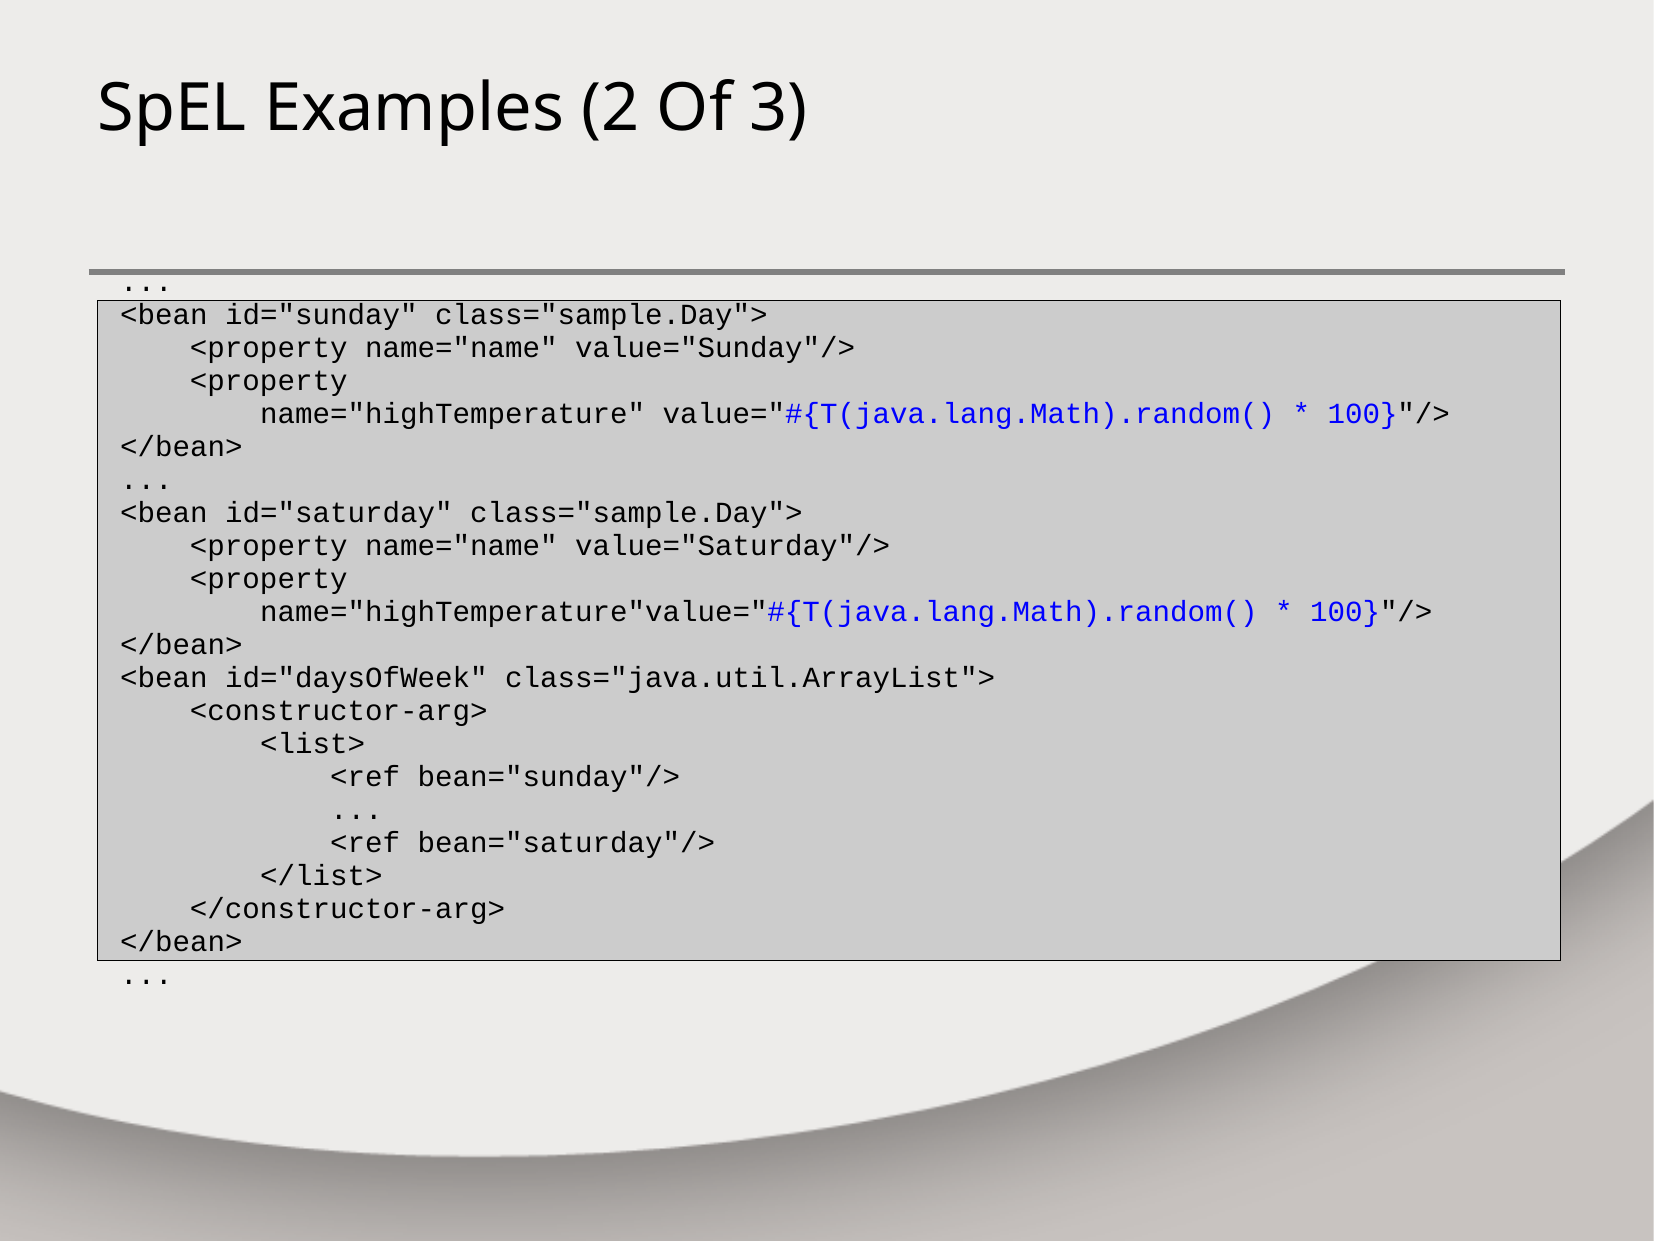

# SpEL Examples (2 Of 3)
...
<bean id="sunday" class="sample.Day">
 <property name="name" value="Sunday"/>
 <property
 name="highTemperature" value="#{T(java.lang.Math).random() * 100}"/>
</bean>
...
<bean id="saturday" class="sample.Day">
 <property name="name" value="Saturday"/>
 <property
 name="highTemperature"value="#{T(java.lang.Math).random() * 100}"/>
</bean>
<bean id="daysOfWeek" class="java.util.ArrayList">
 <constructor-arg>
 <list>
 <ref bean="sunday"/>
 ...
 <ref bean="saturday"/>
 </list>
 </constructor-arg>
</bean>
...